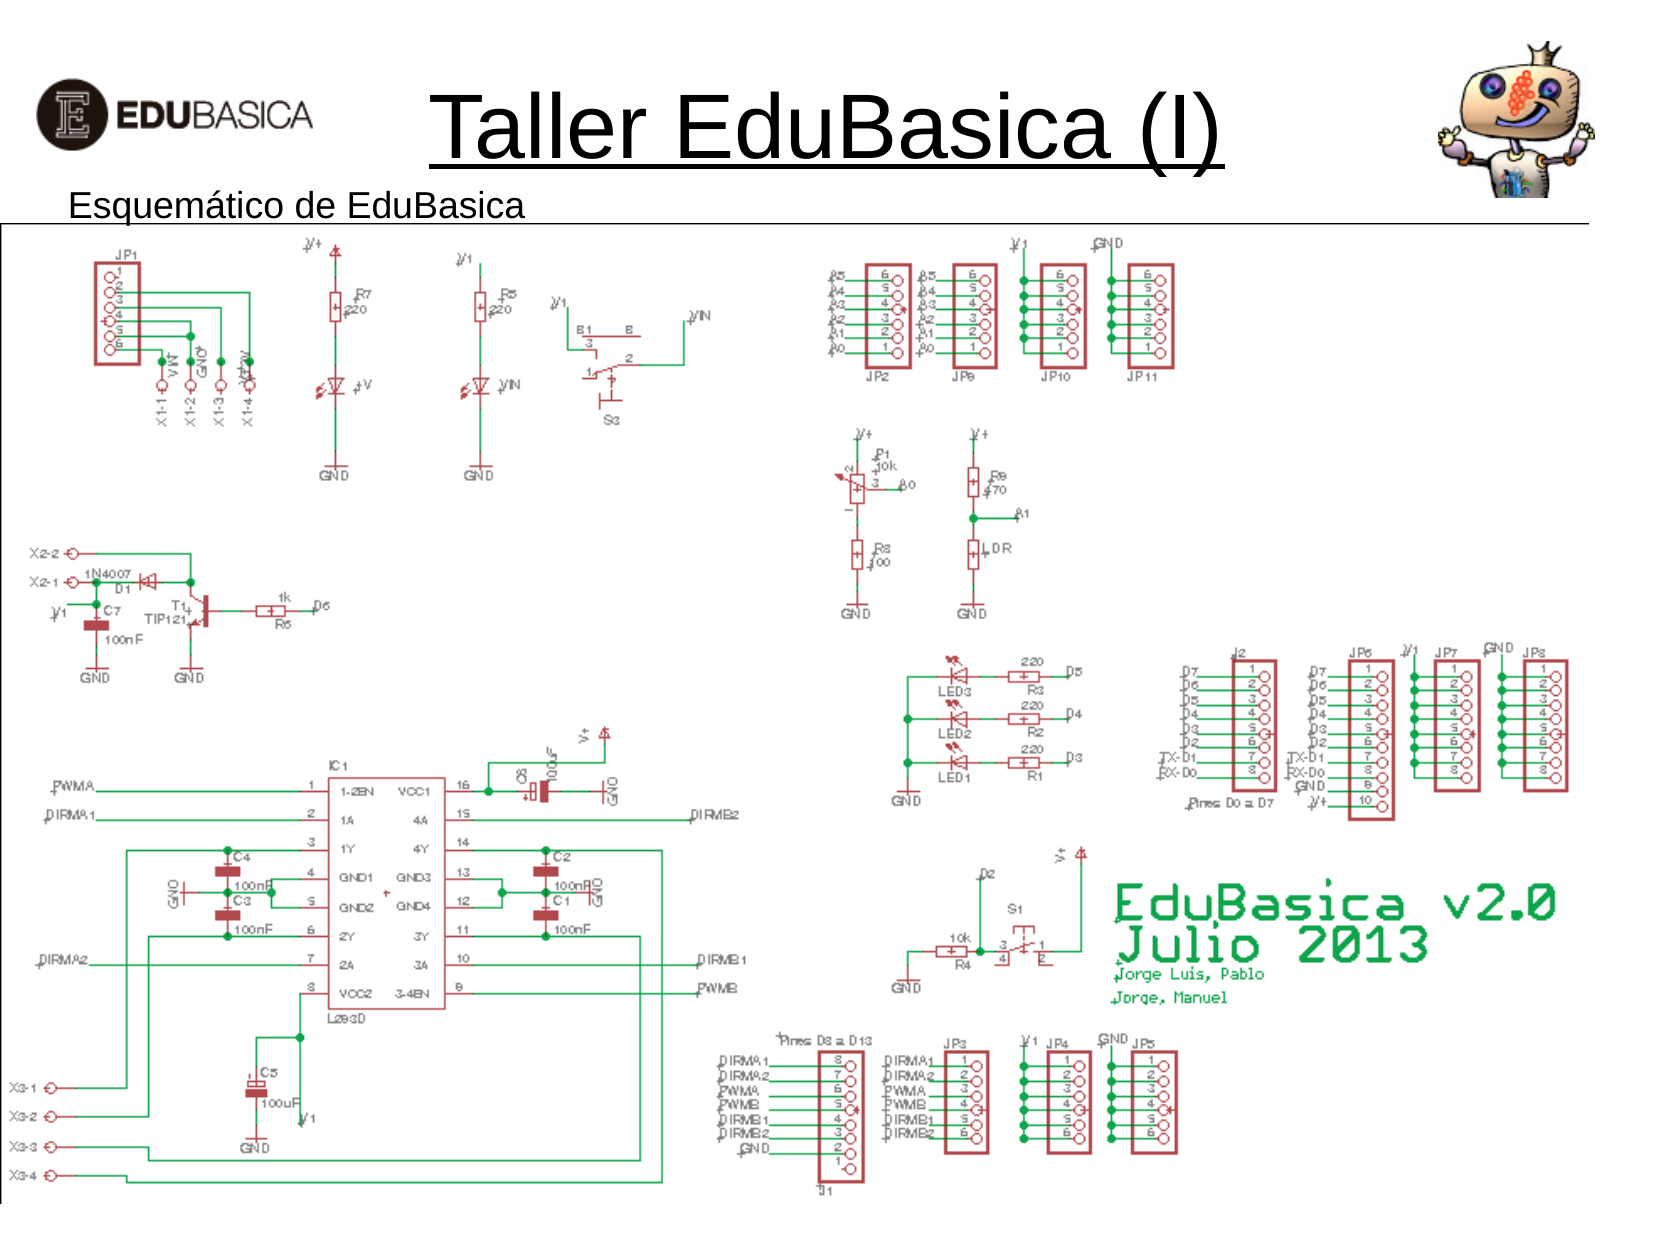

# Taller EduBasica (I)
Esquemático de EduBasica